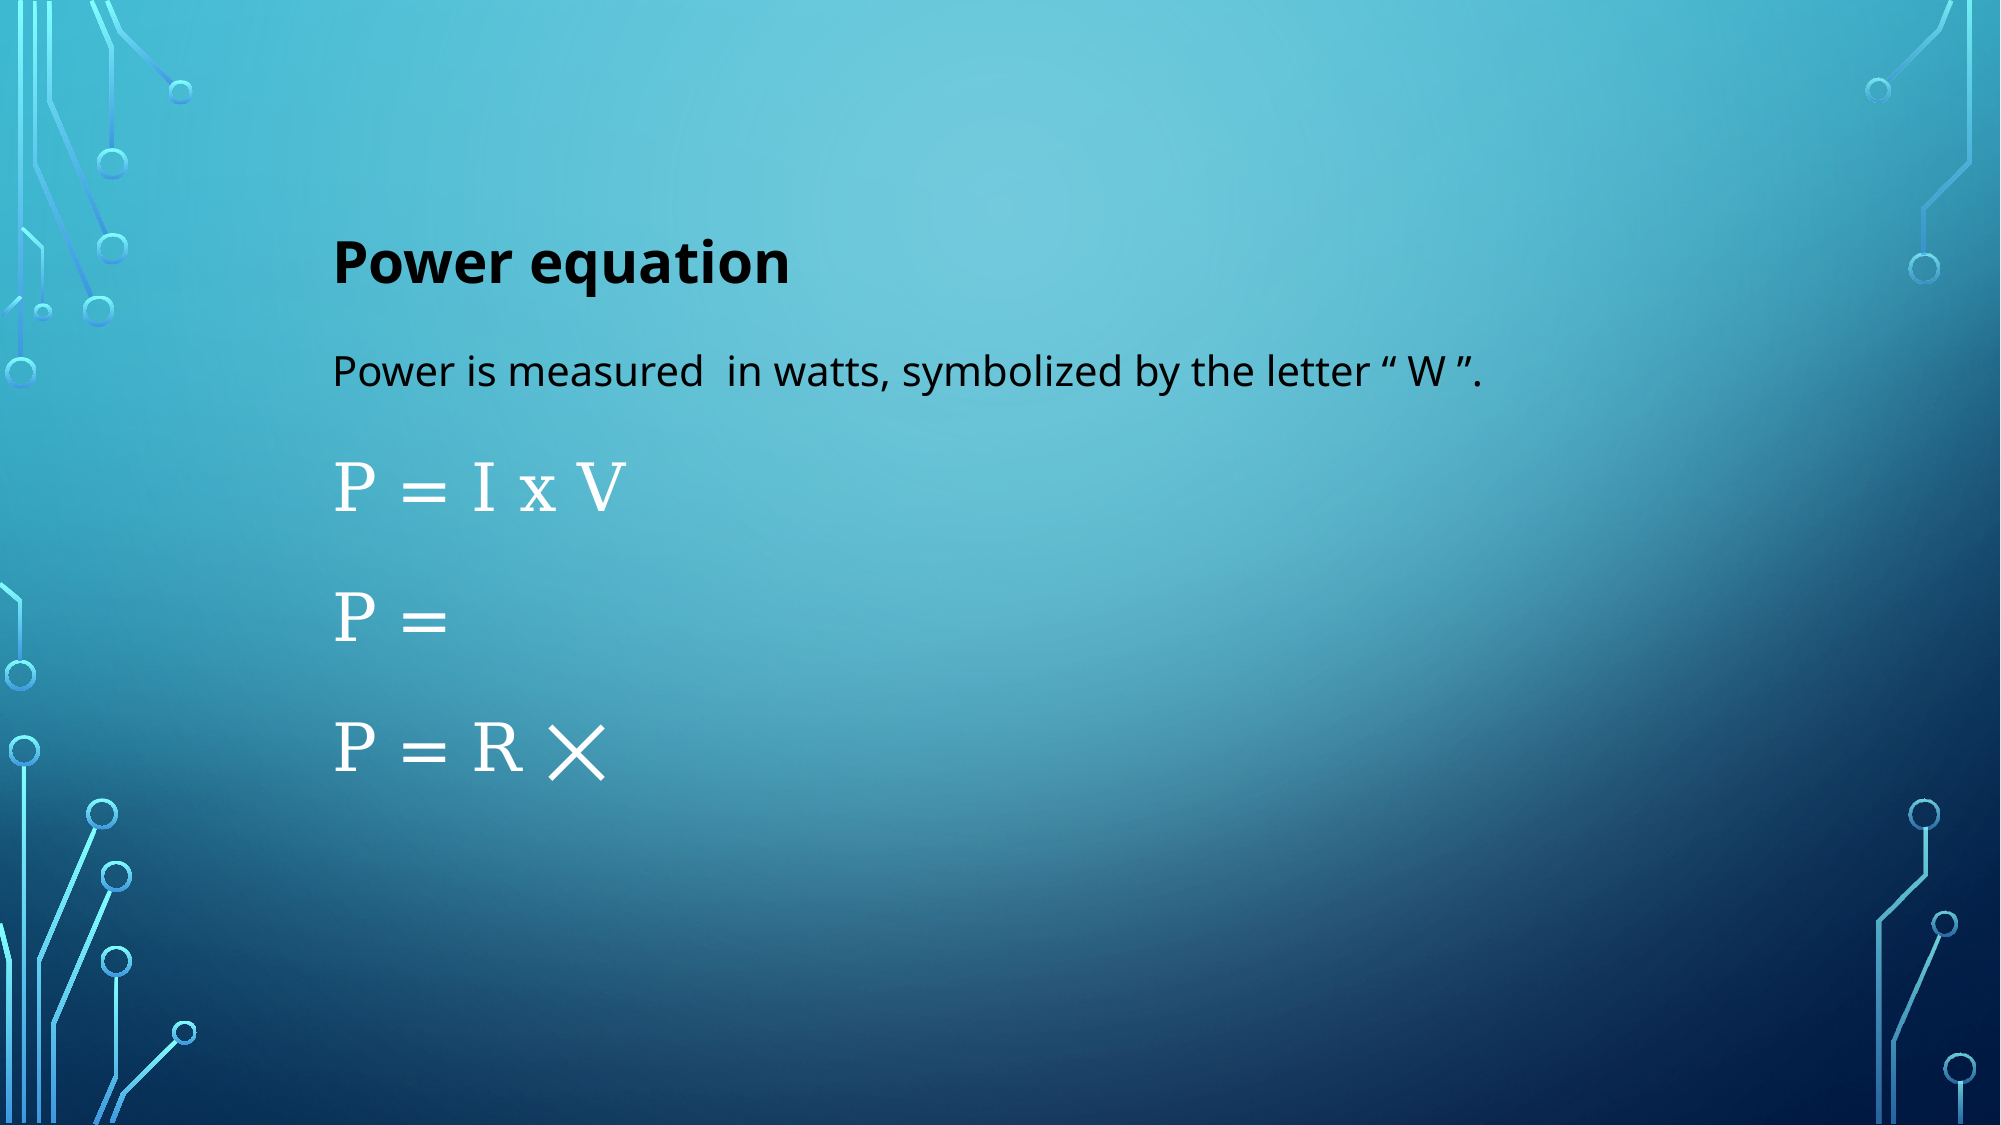

Power equation
Power is measured in watts, symbolized by the letter “ W ”.
P = I x V
P =
P = R ⨉